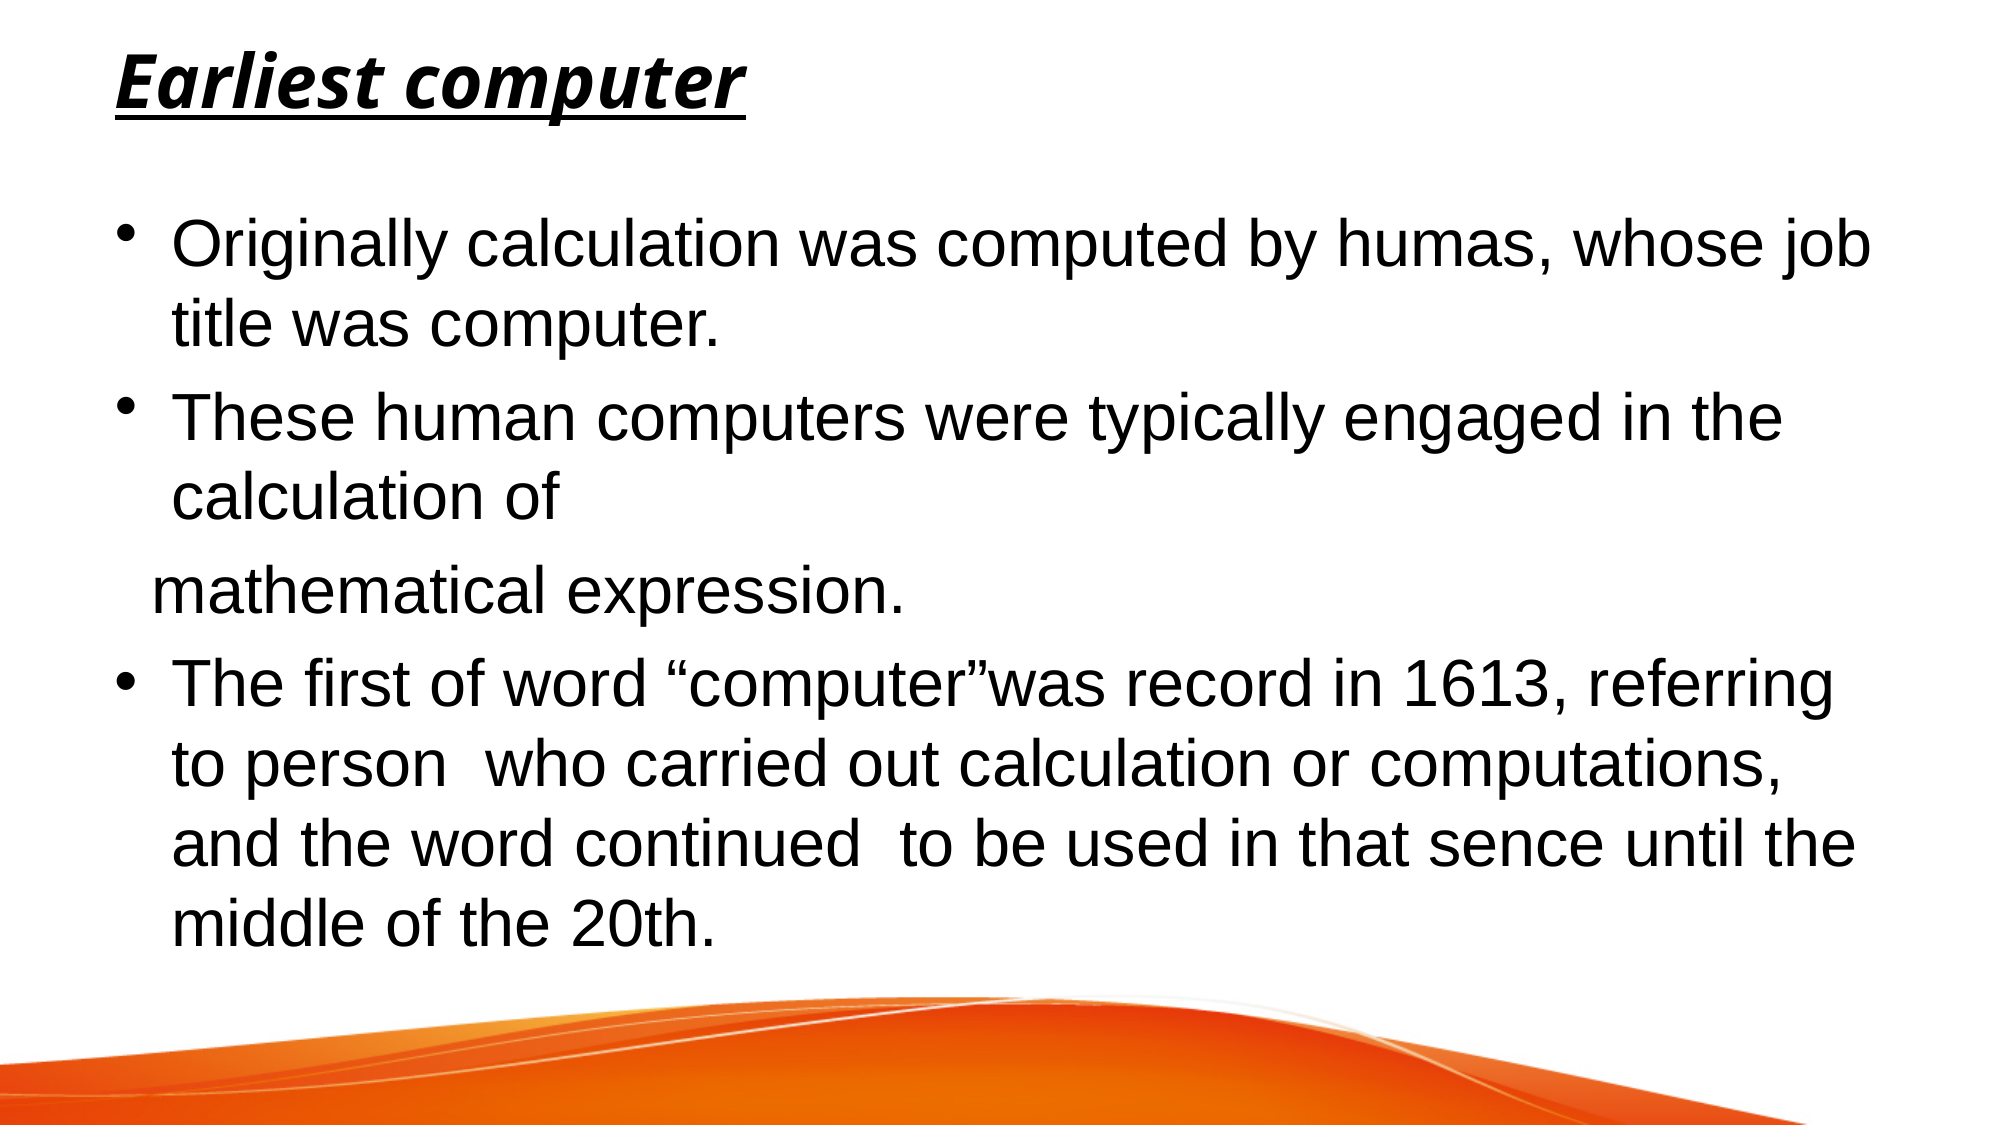

# Earliest computer
Originally calculation was computed by humas, whose job title was computer.
These human computers were typically engaged in the calculation of
 mathematical expression.
The first of word “computer”was record in 1613, referring to person who carried out calculation or computations, and the word continued to be used in that sence until the middle of the 20th.